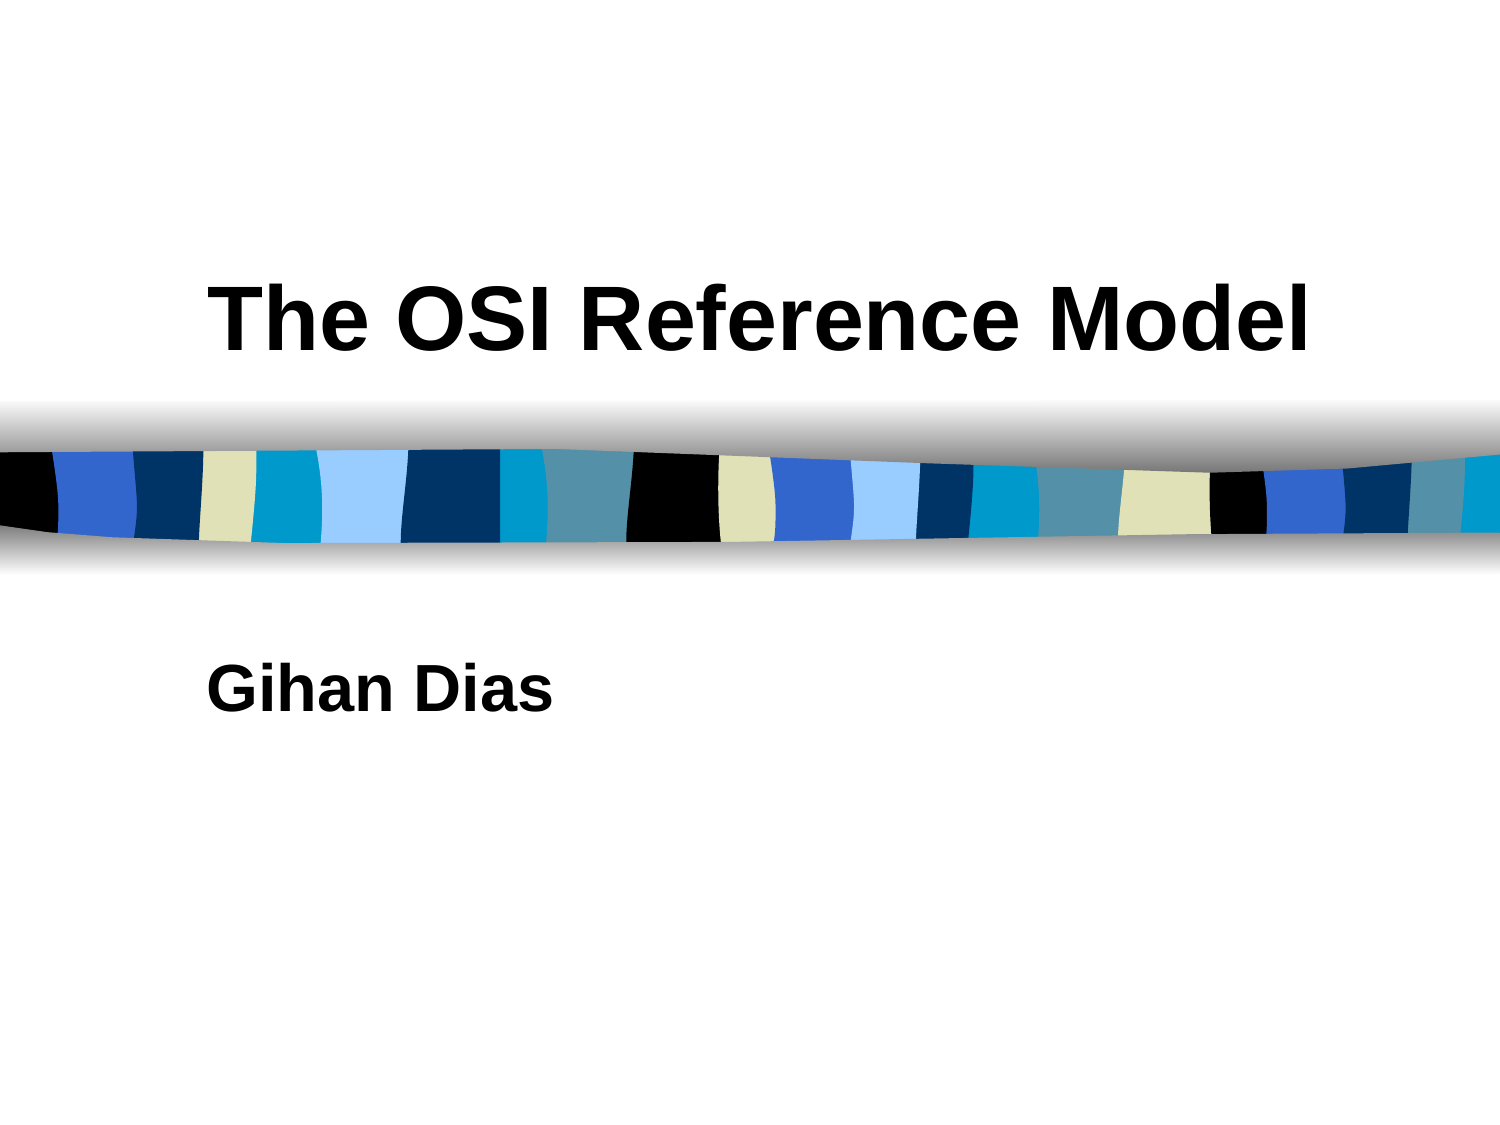

# The OSI Reference Model
Gihan Dias